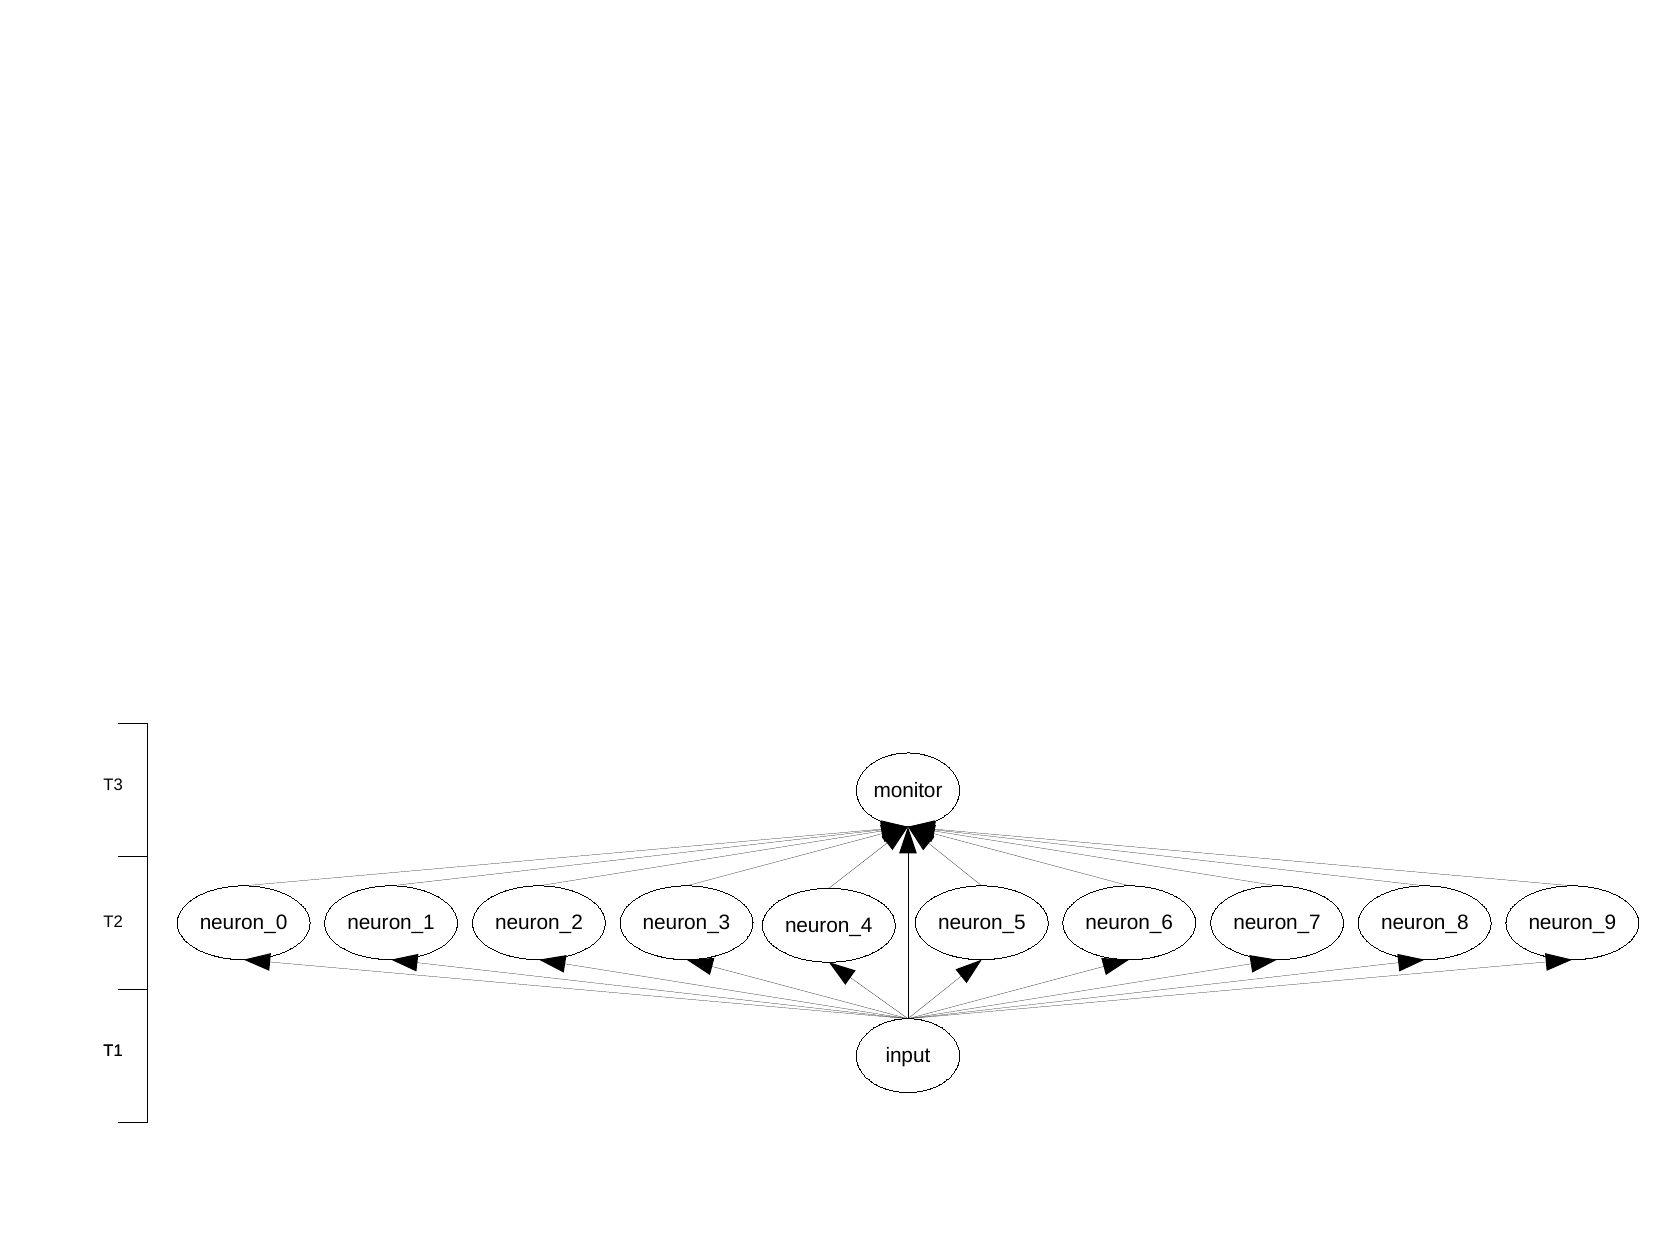

d2f
11
monitor
T3
neuron_0
neuron_1
neuron_2
neuron_3
neuron_5
neuron_6
neuron_7
neuron_8
neuron_9
neuron_4
T2
f
1
input
T1
T1